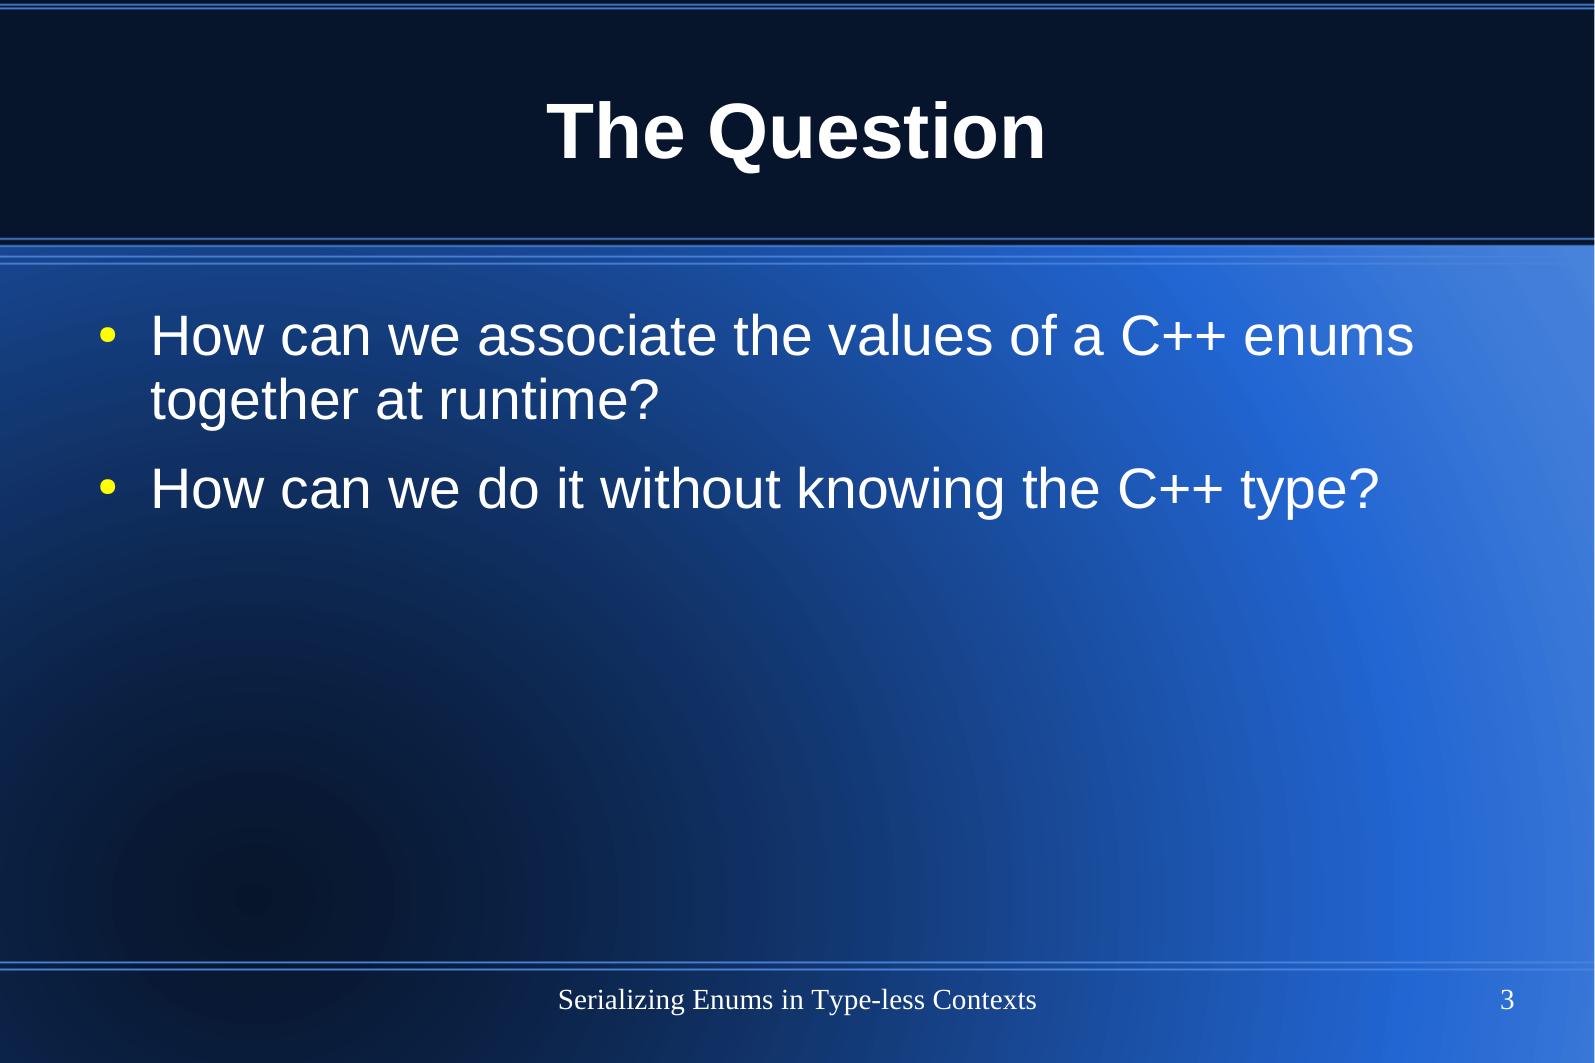

# The Question
How can we associate the values of a C++ enums together at runtime?
How can we do it without knowing the C++ type?
Serializing Enums in Type-less Contexts
3